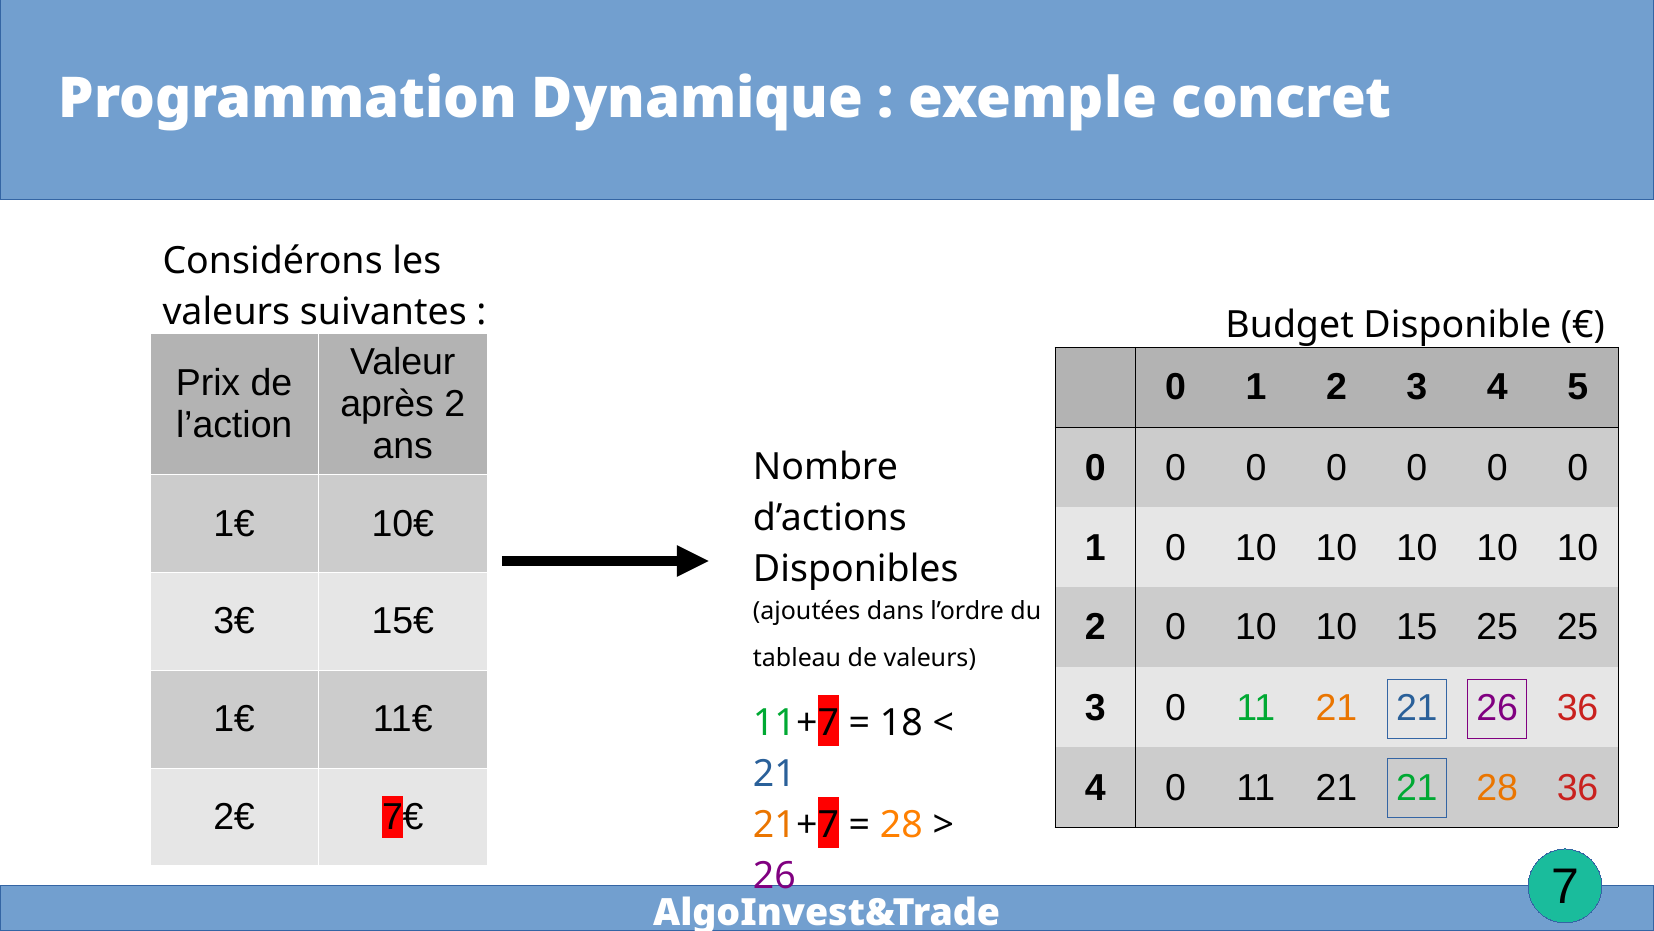

# Programmation Dynamique : exemple concret
Considérons les valeurs suivantes :
Budget Disponible (€)
| Prix de l’action | Valeur après 2 ans |
| --- | --- |
| 1€ | 10€ |
| 3€ | 15€ |
| 1€ | 11€ |
| 2€ | 7€ |
| | 0 | 1 | 2 | 3 | 4 | 5 |
| --- | --- | --- | --- | --- | --- | --- |
| 0 | 0 | 0 | 0 | 0 | 0 | 0 |
| 1 | 0 | 10 | 10 | 10 | 10 | 10 |
| 2 | 0 | 10 | 10 | 15 | 25 | 25 |
| 3 | 0 | 11 | 21 | 21 | 26 | 36 |
| 4 | 0 | 11 | 21 | 21 | 28 | 36 |
Nombre d’actions
Disponibles
(ajoutées dans l’ordre du tableau de valeurs)
11+7 = 18 < 21
21+7 = 28 > 26
AlgoInvest&Trade